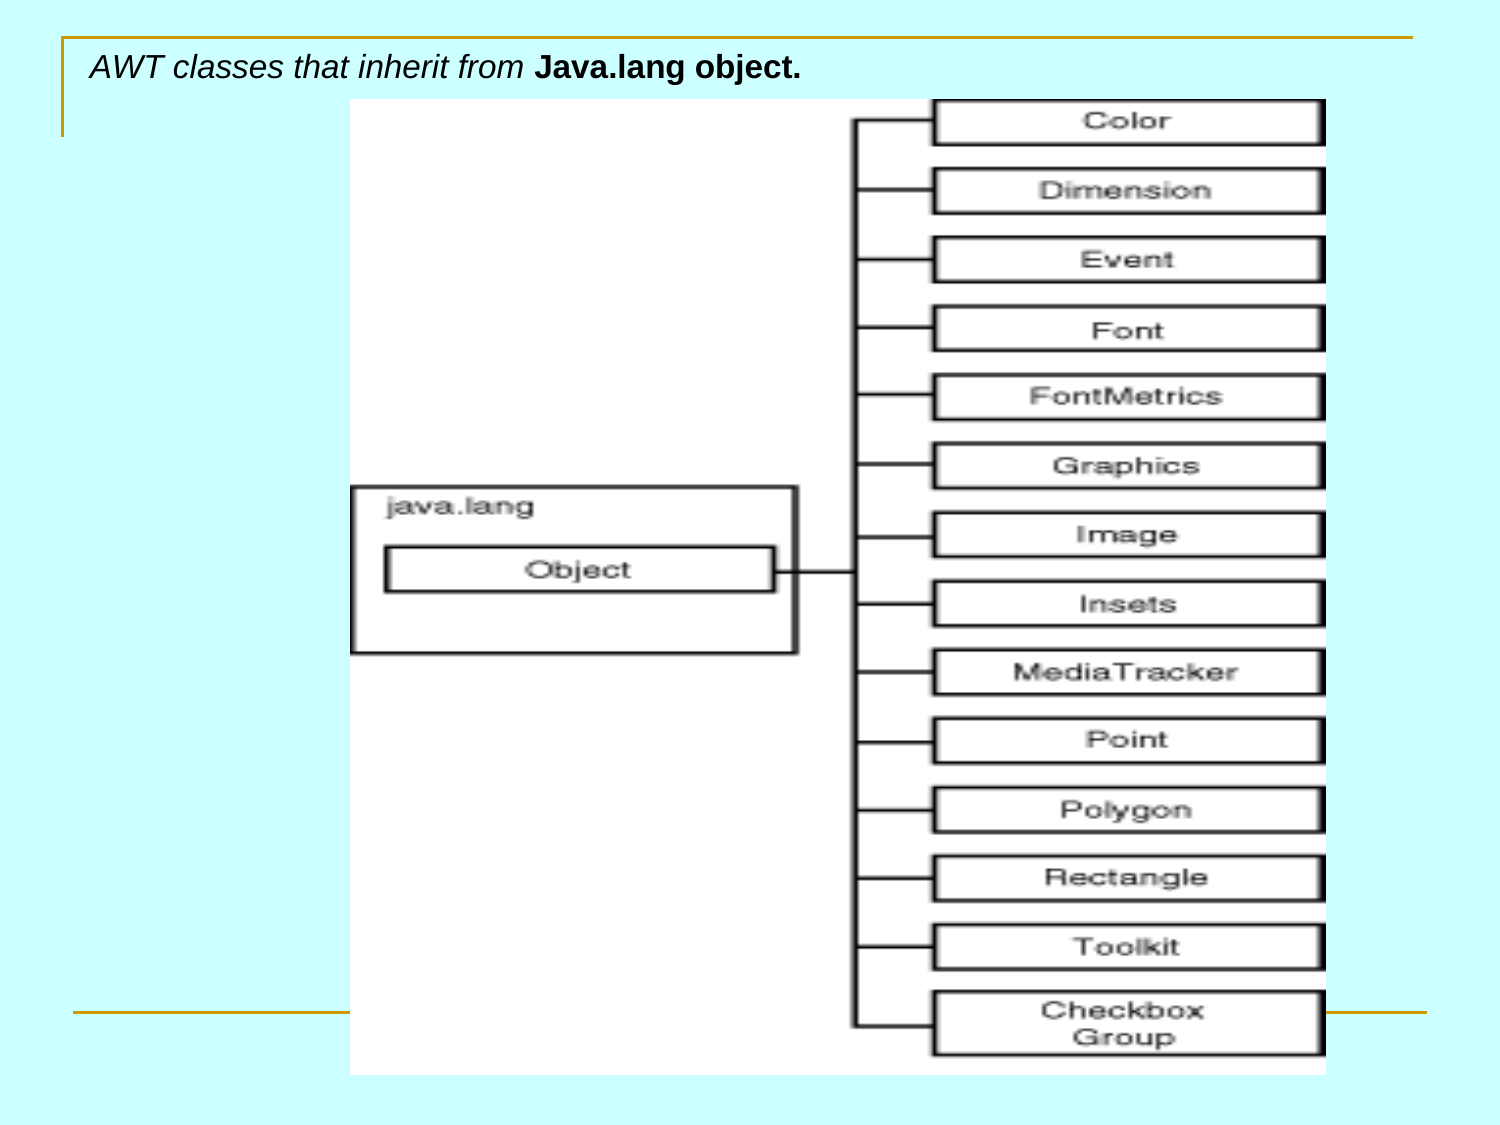

AWT classes that inherit from Java.lang object.